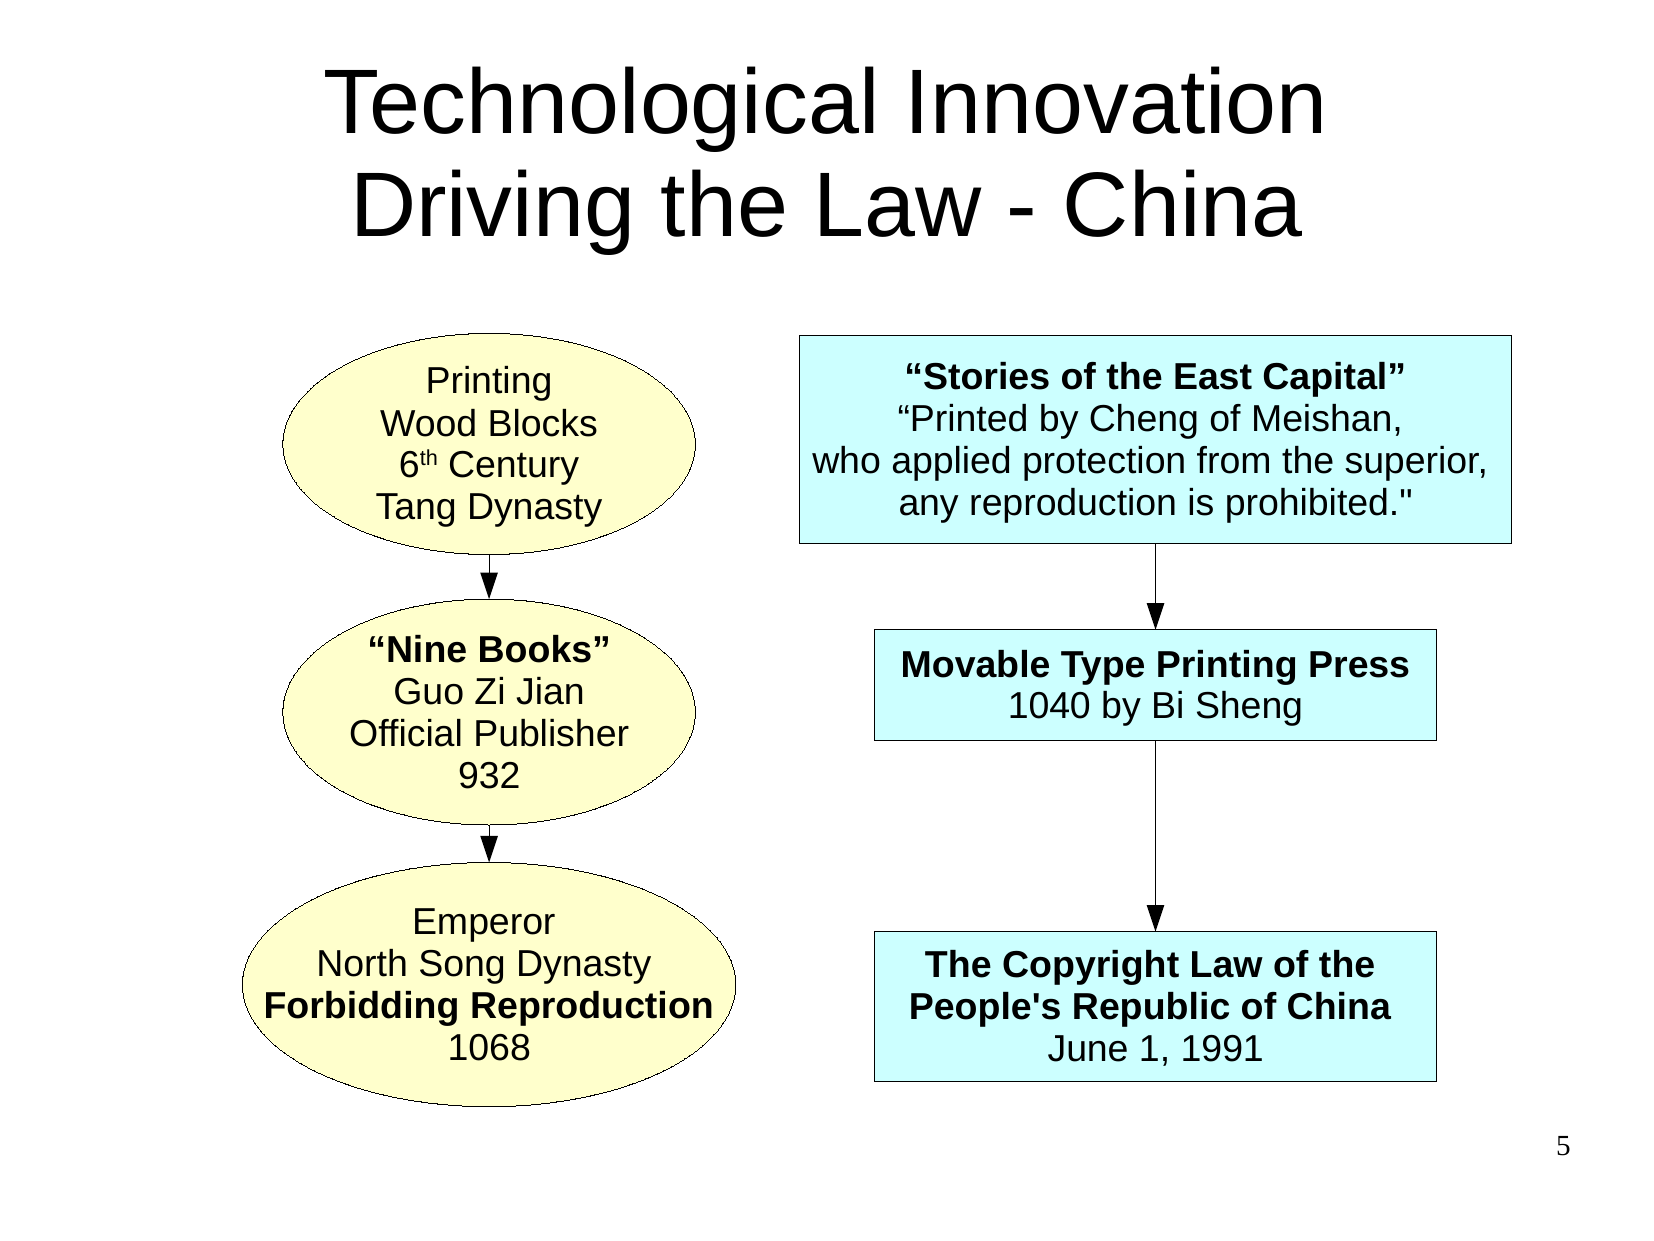

# Technological Innovation Driving the Law - China
Printing
Wood Blocks
6th Century
Tang Dynasty
“Stories of the East Capital”
“Printed by Cheng of Meishan,
who applied protection from the superior,
any reproduction is prohibited."
“Nine Books”
Guo Zi Jian
Official Publisher
932
Movable Type Printing Press
1040 by Bi Sheng
Emperor
North Song Dynasty
Forbidding Reproduction
1068
The Copyright Law of the
People's Republic of China
June 1, 1991
5